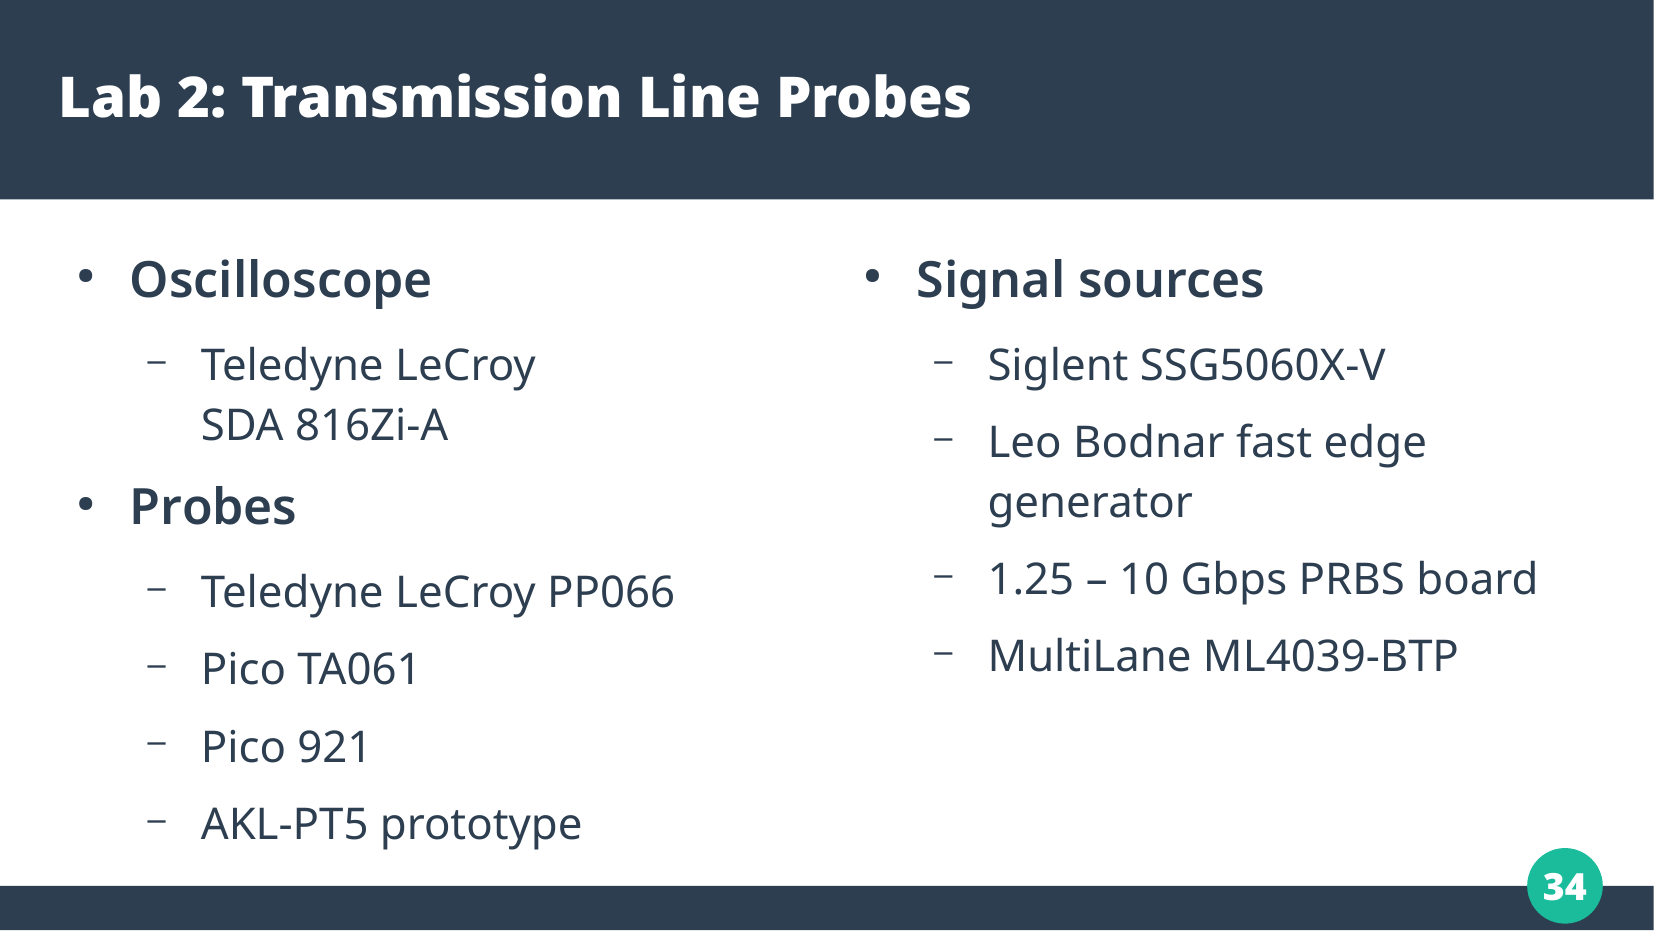

# Lab 2: Transmission Line Probes
Oscilloscope
Teledyne LeCroy
SDA 816Zi-A
Probes
Teledyne LeCroy PP066
Pico TA061
Pico 921
AKL-PT5 prototype
Signal sources
Siglent SSG5060X-V
Leo Bodnar fast edge generator
1.25 – 10 Gbps PRBS board
MultiLane ML4039-BTP